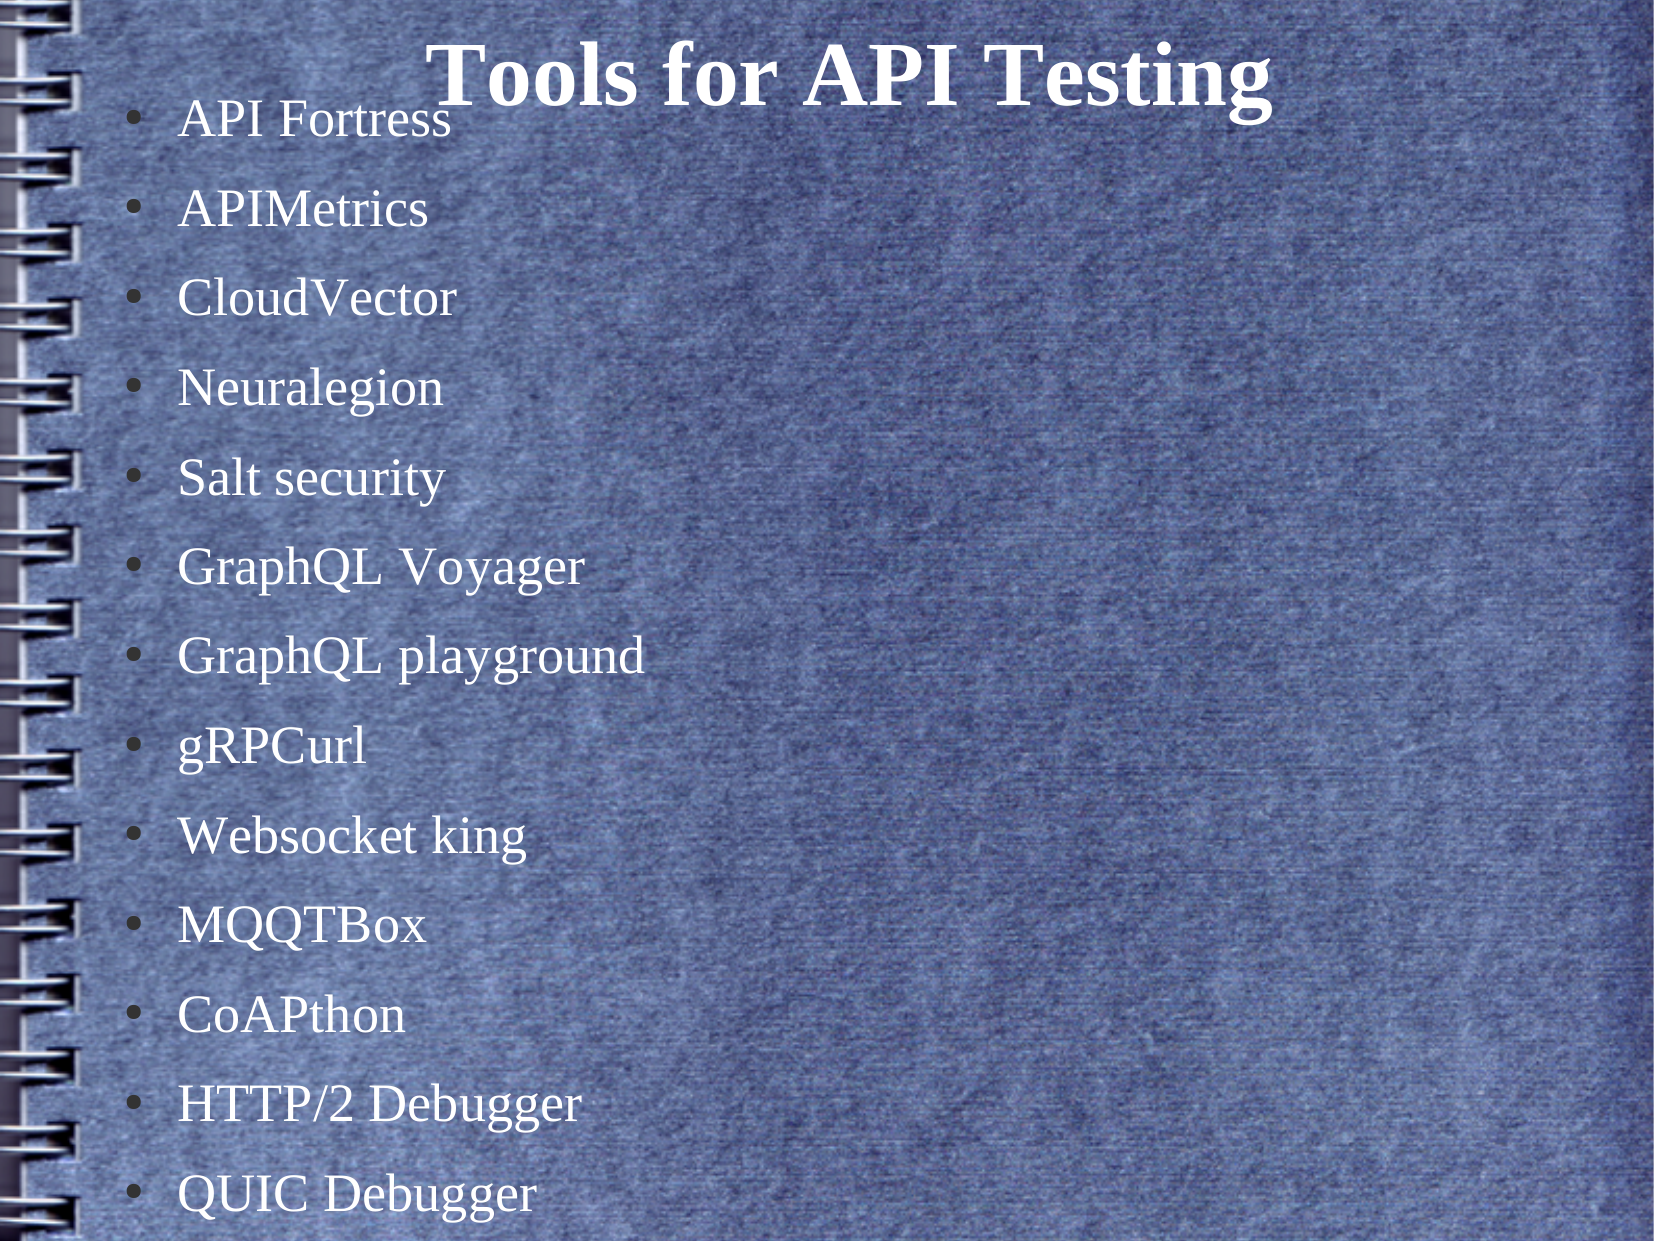

# Tools for API Testing
API Fortress
APIMetrics
CloudVector
Neuralegion
Salt security
GraphQL Voyager
GraphQL playground
gRPCurl
Websocket king
MQQTBox
CoAPthon
HTTP/2 Debugger
QUIC Debugger